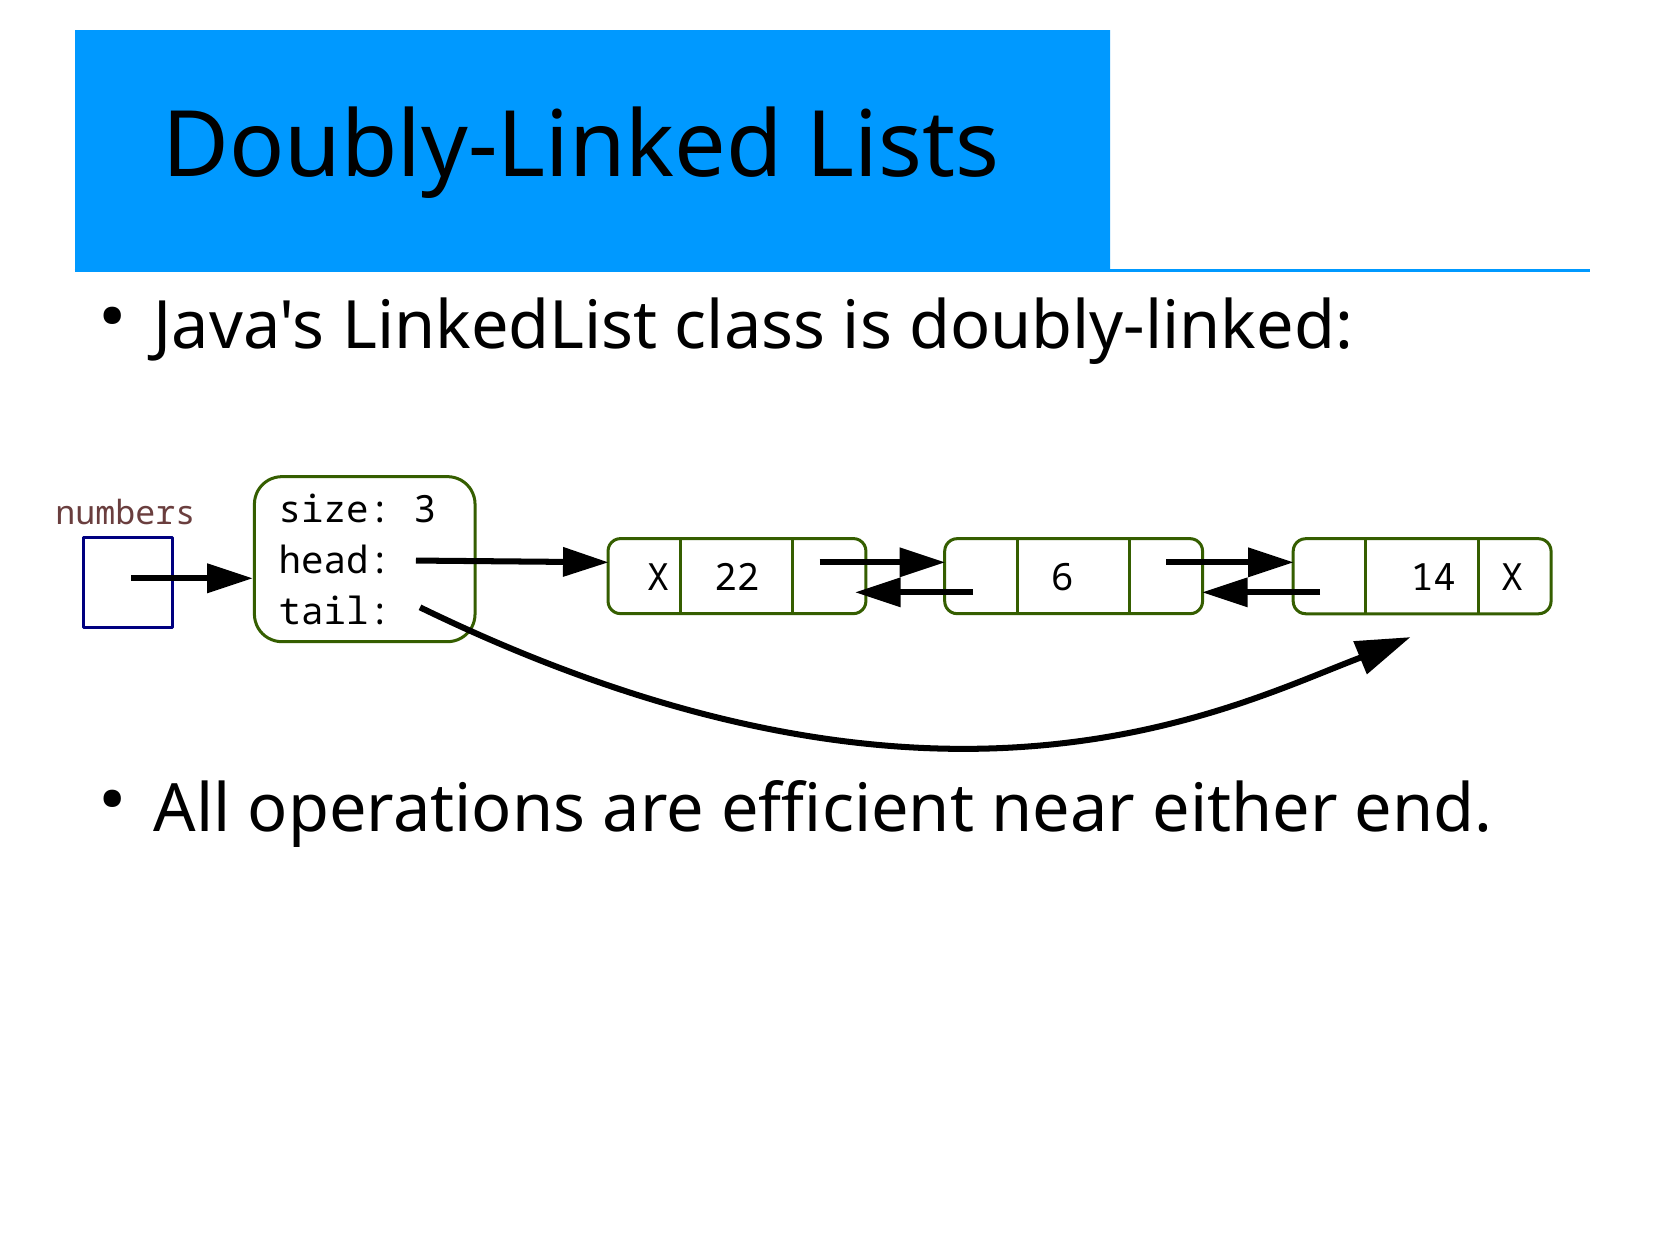

# Doubly-Linked Lists
Java's LinkedList class is doubly-linked:
All operations are efficient near either end.
size: 3
head:
tail:
numbers
 X 22
 6
 14 X